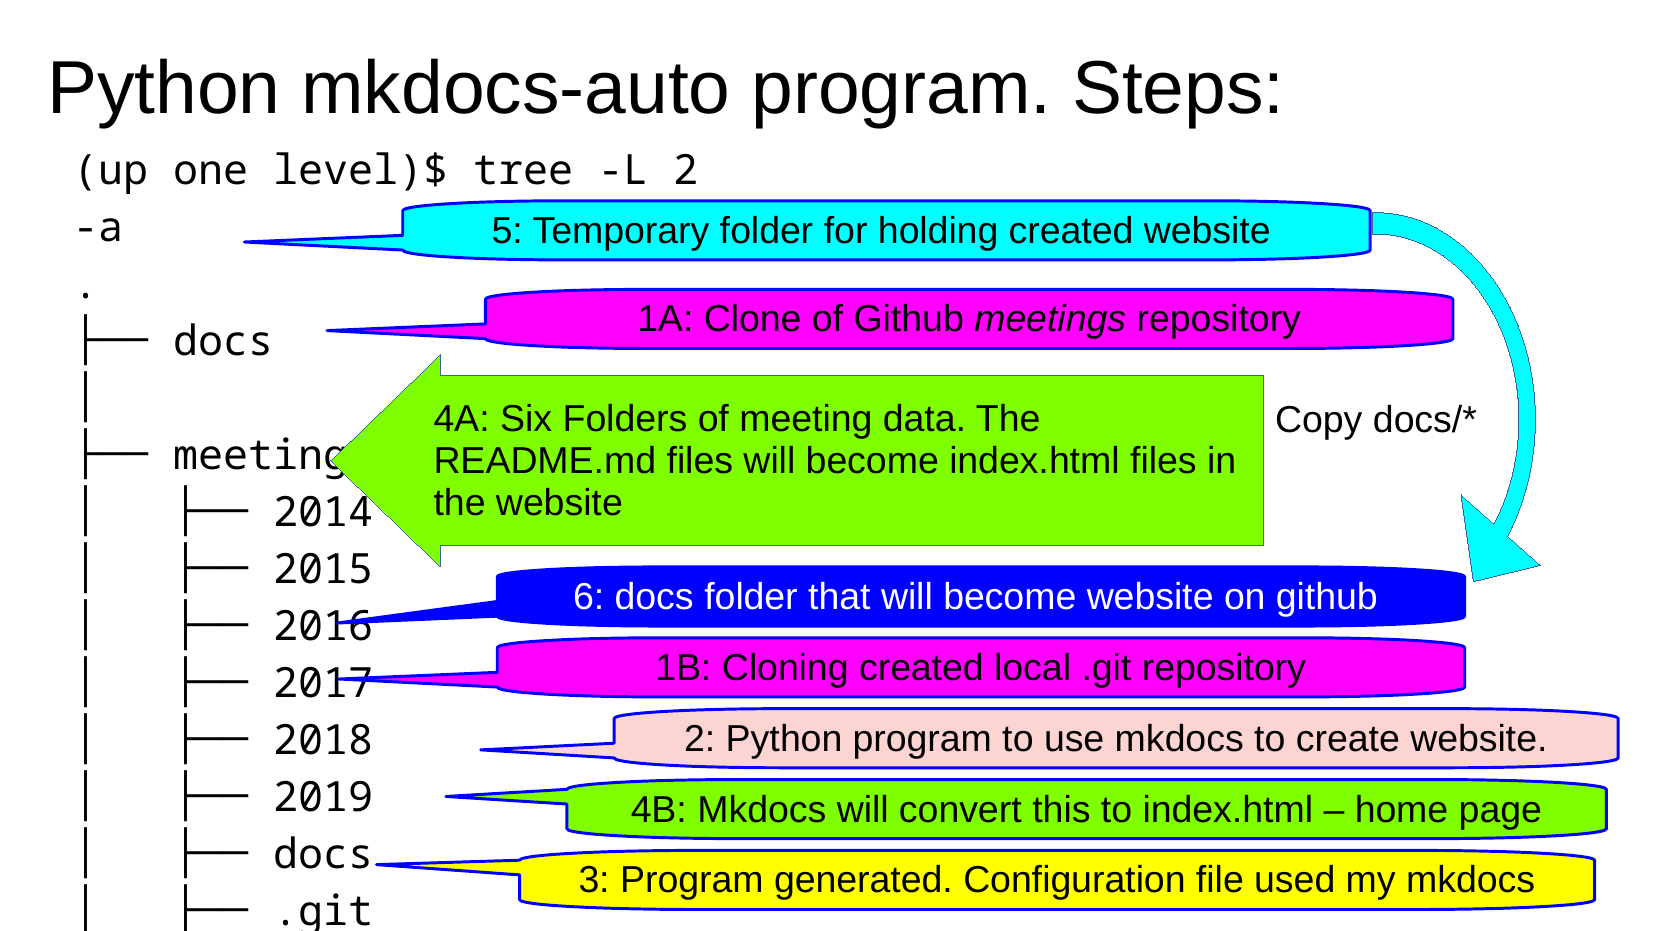

# Python mkdocs-auto program. Steps:
(up one level)$ tree -L 2 -a
.
├── docs
│
├── meetings
│   ├── 2014
│   ├── 2015
│   ├── 2016
│   ├── 2017
│   ├── 2018
│   ├── 2019
│   ├── docs
│   ├── .git
│   ├── .gitignore
│   ├── mkdocs-auto
│   └── README.md
│
└── mkdocs.yml
5: Temporary folder for holding created website
Copy docs/*
1A: Clone of Github meetings repository
4A: Six Folders of meeting data. The README.md files will become index.html files in the website
6: docs folder that will become website on github
1B: Cloning created local .git repository
2: Python program to use mkdocs to create website.
4B: Mkdocs will convert this to index.html – home page
3: Program generated. Configuration file used my mkdocs